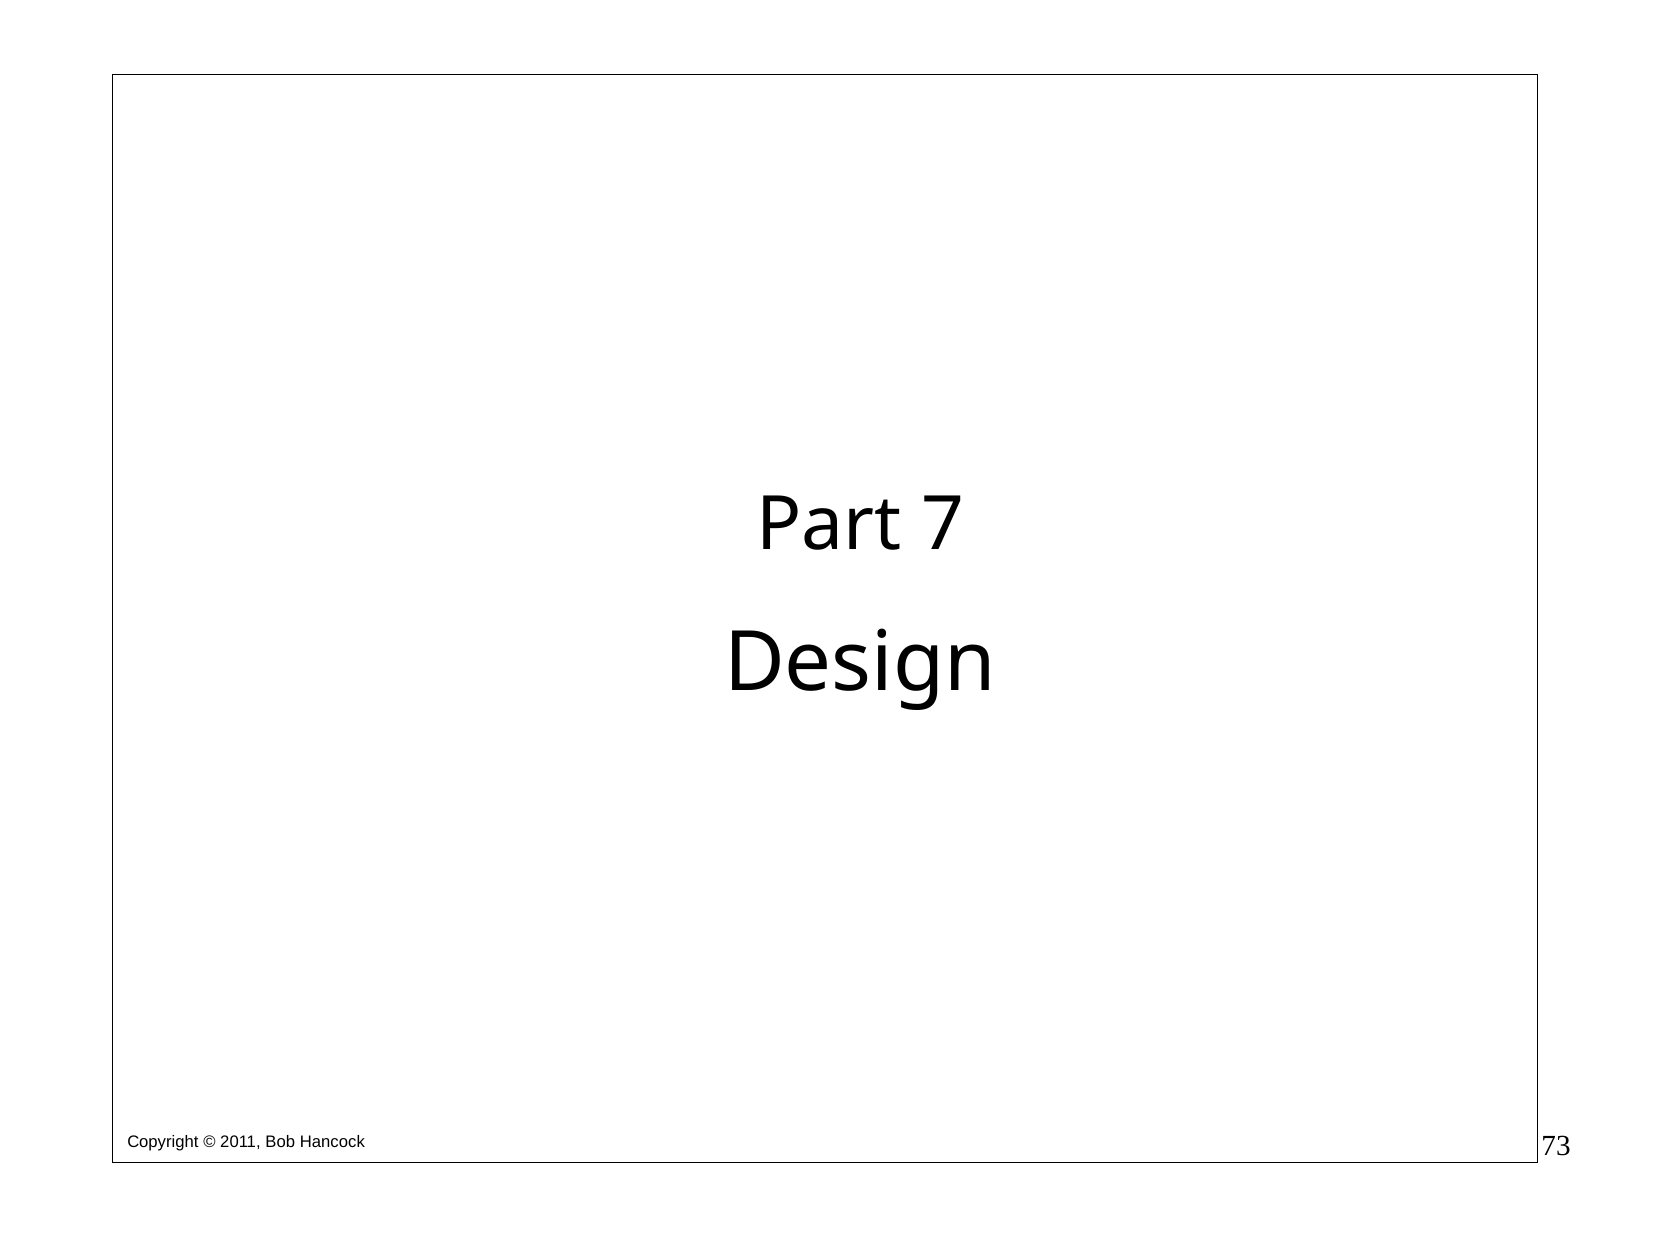

#
Part 7
Design
Copyright © 2011, Bob Hancock
73